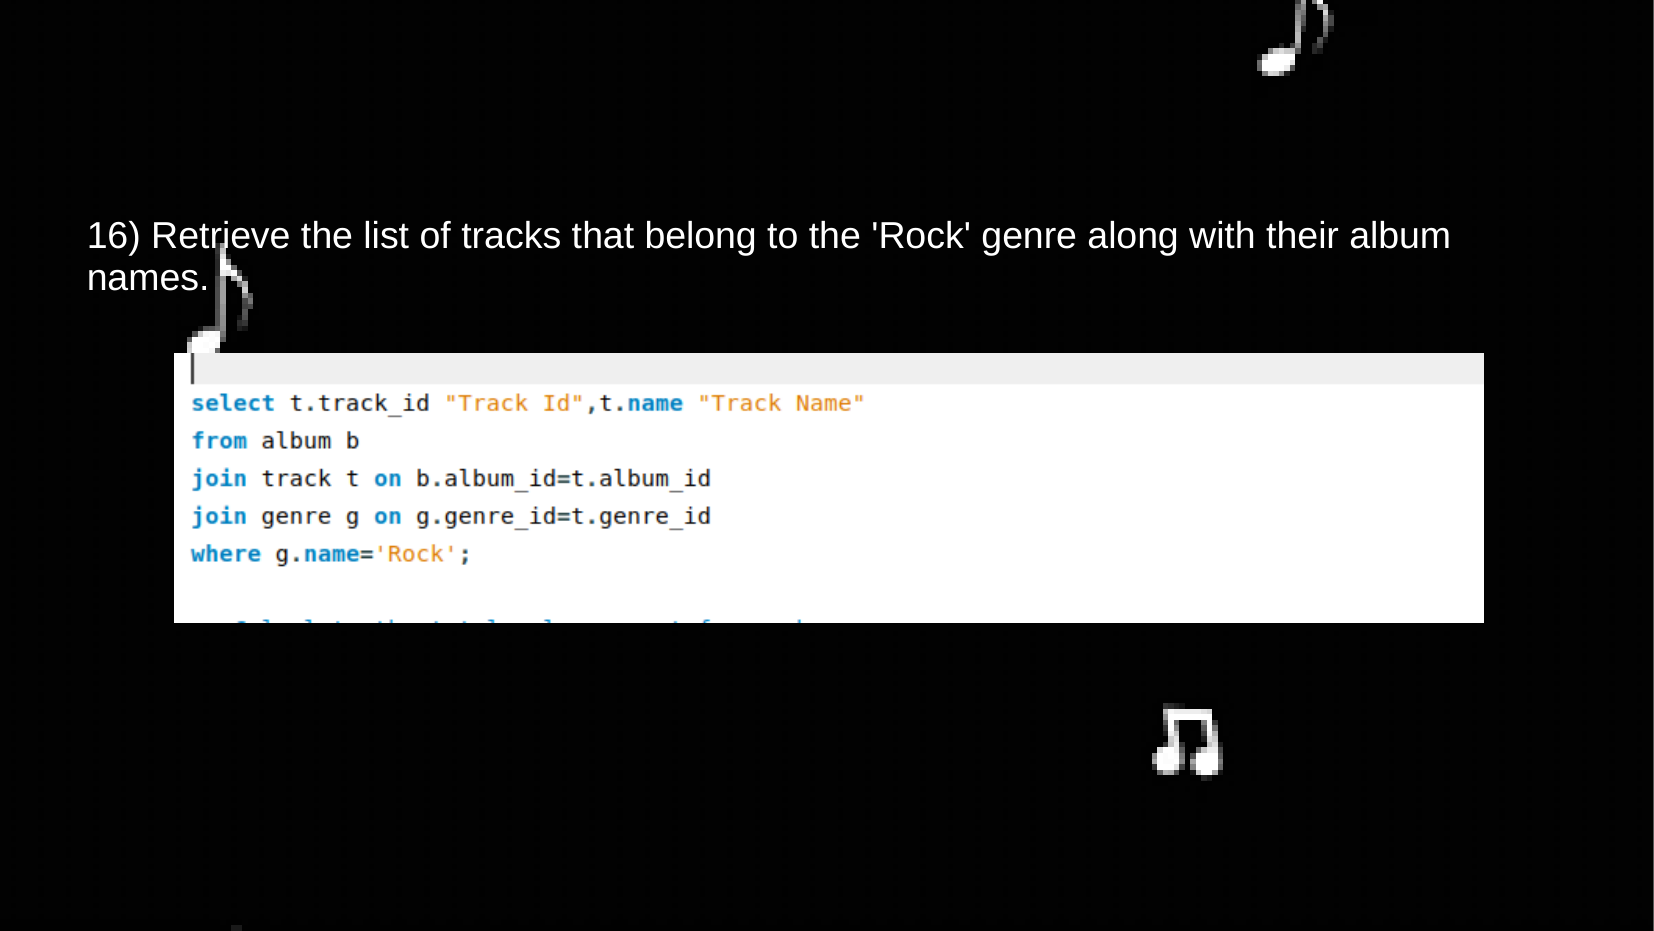

16) Retrieve the list of tracks that belong to the 'Rock' genre along with their album names.